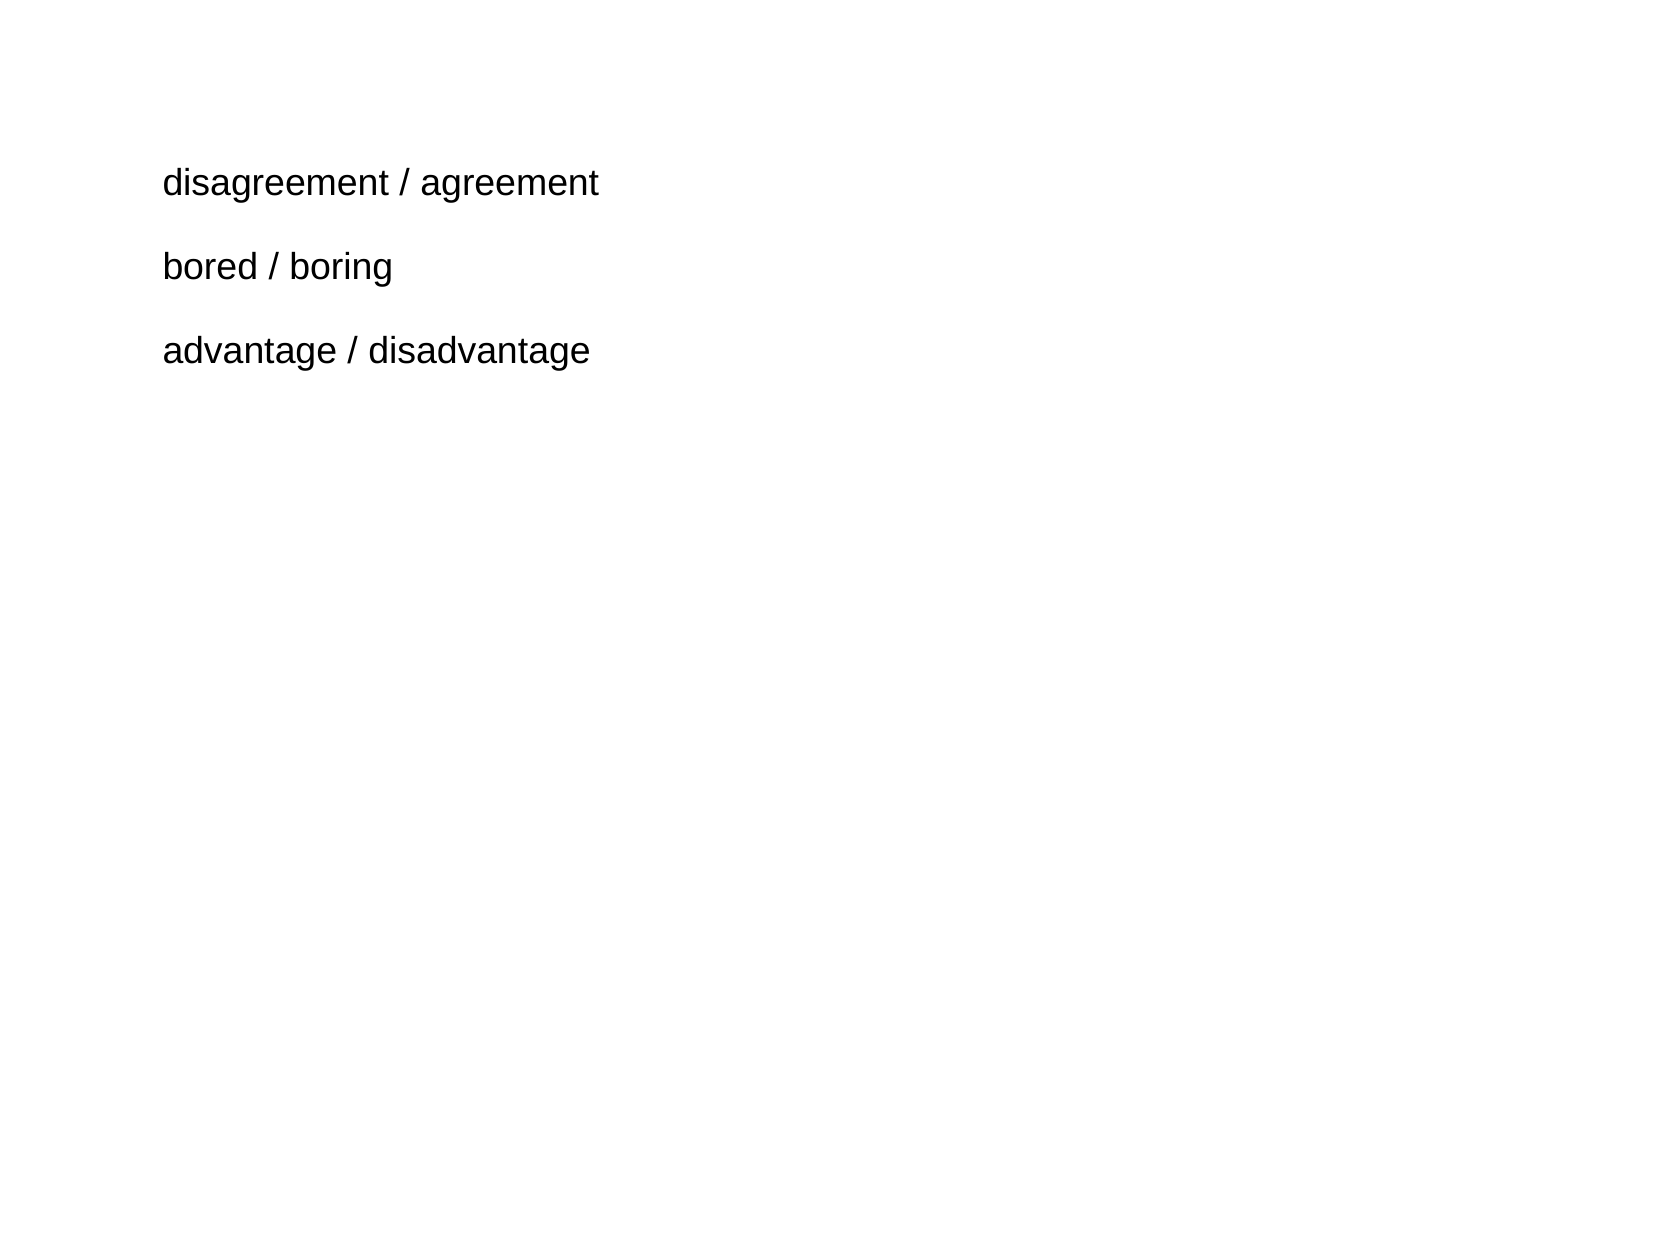

disagreement / agreement
bored / boring
advantage / disadvantage